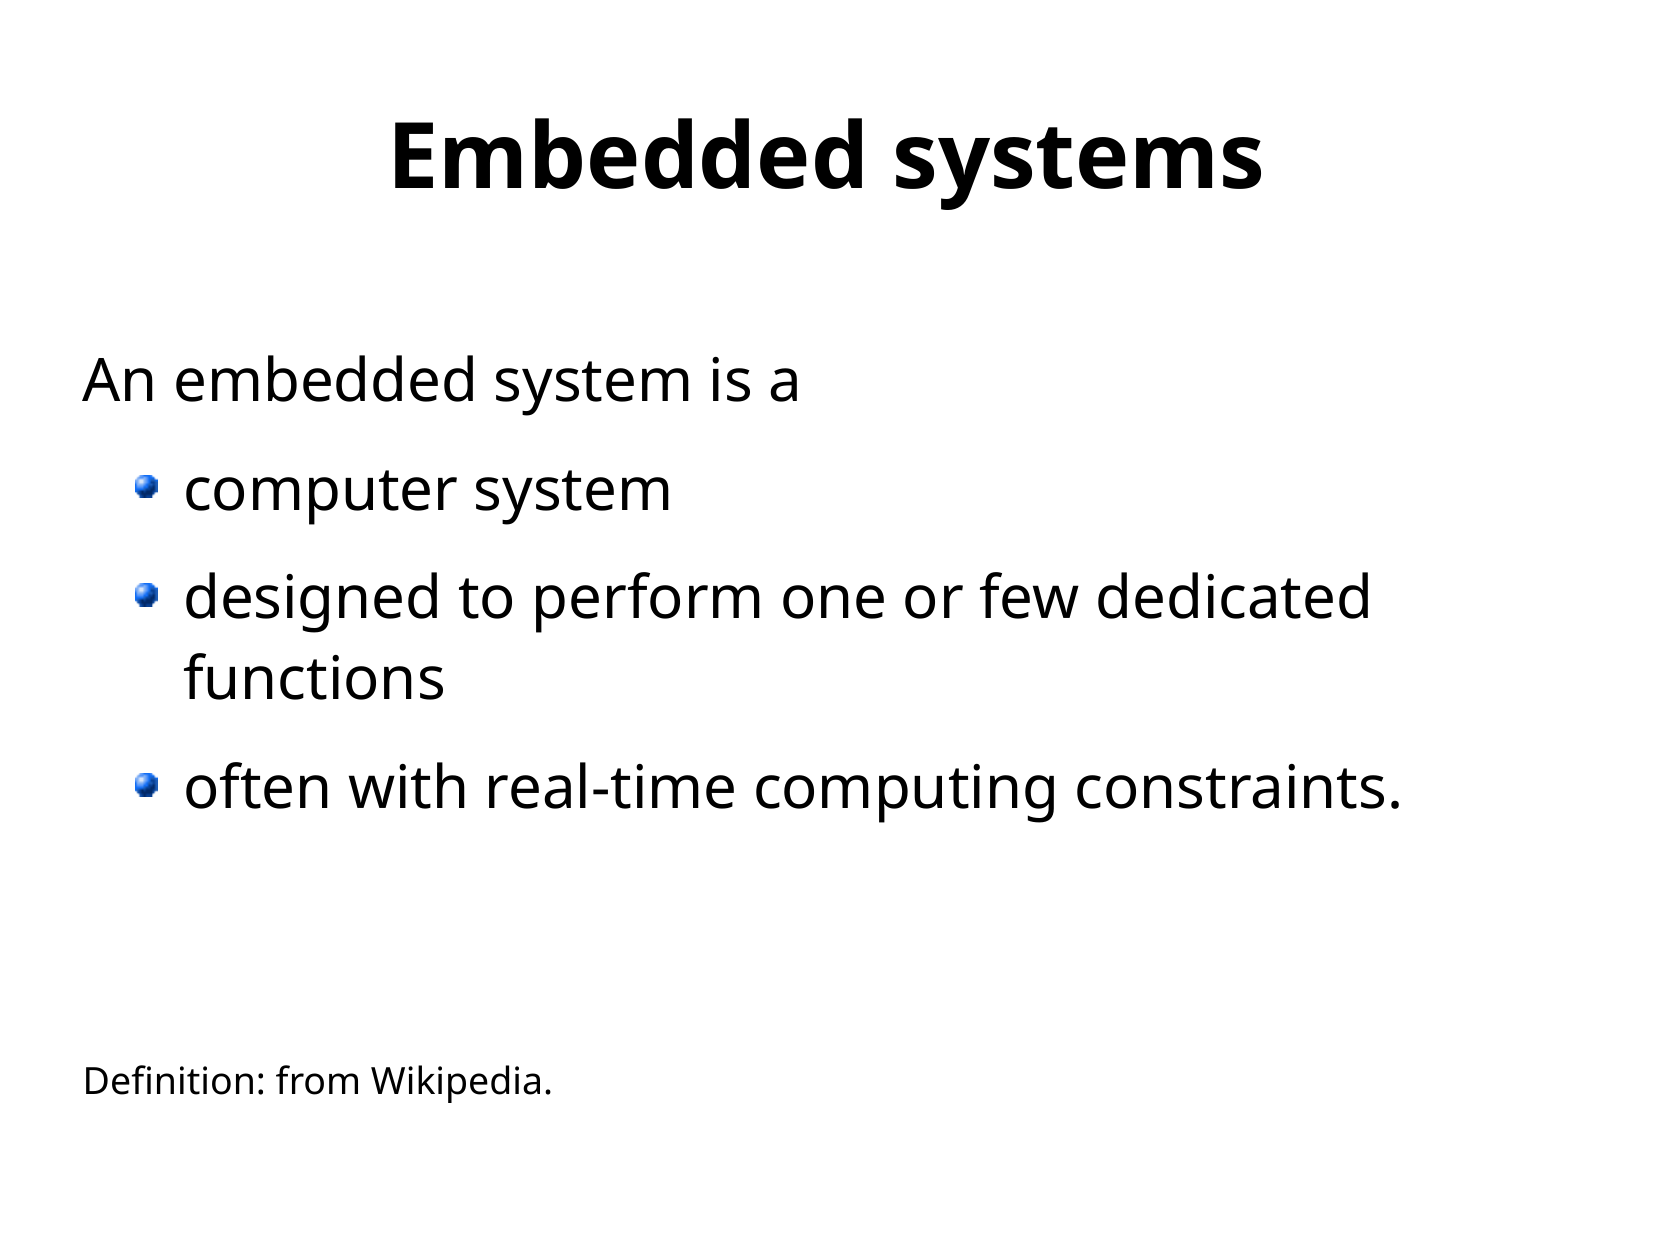

# Embedded systems
An embedded system is a
computer system
designed to perform one or few dedicated functions
often with real-time computing constraints.
Definition: from Wikipedia.